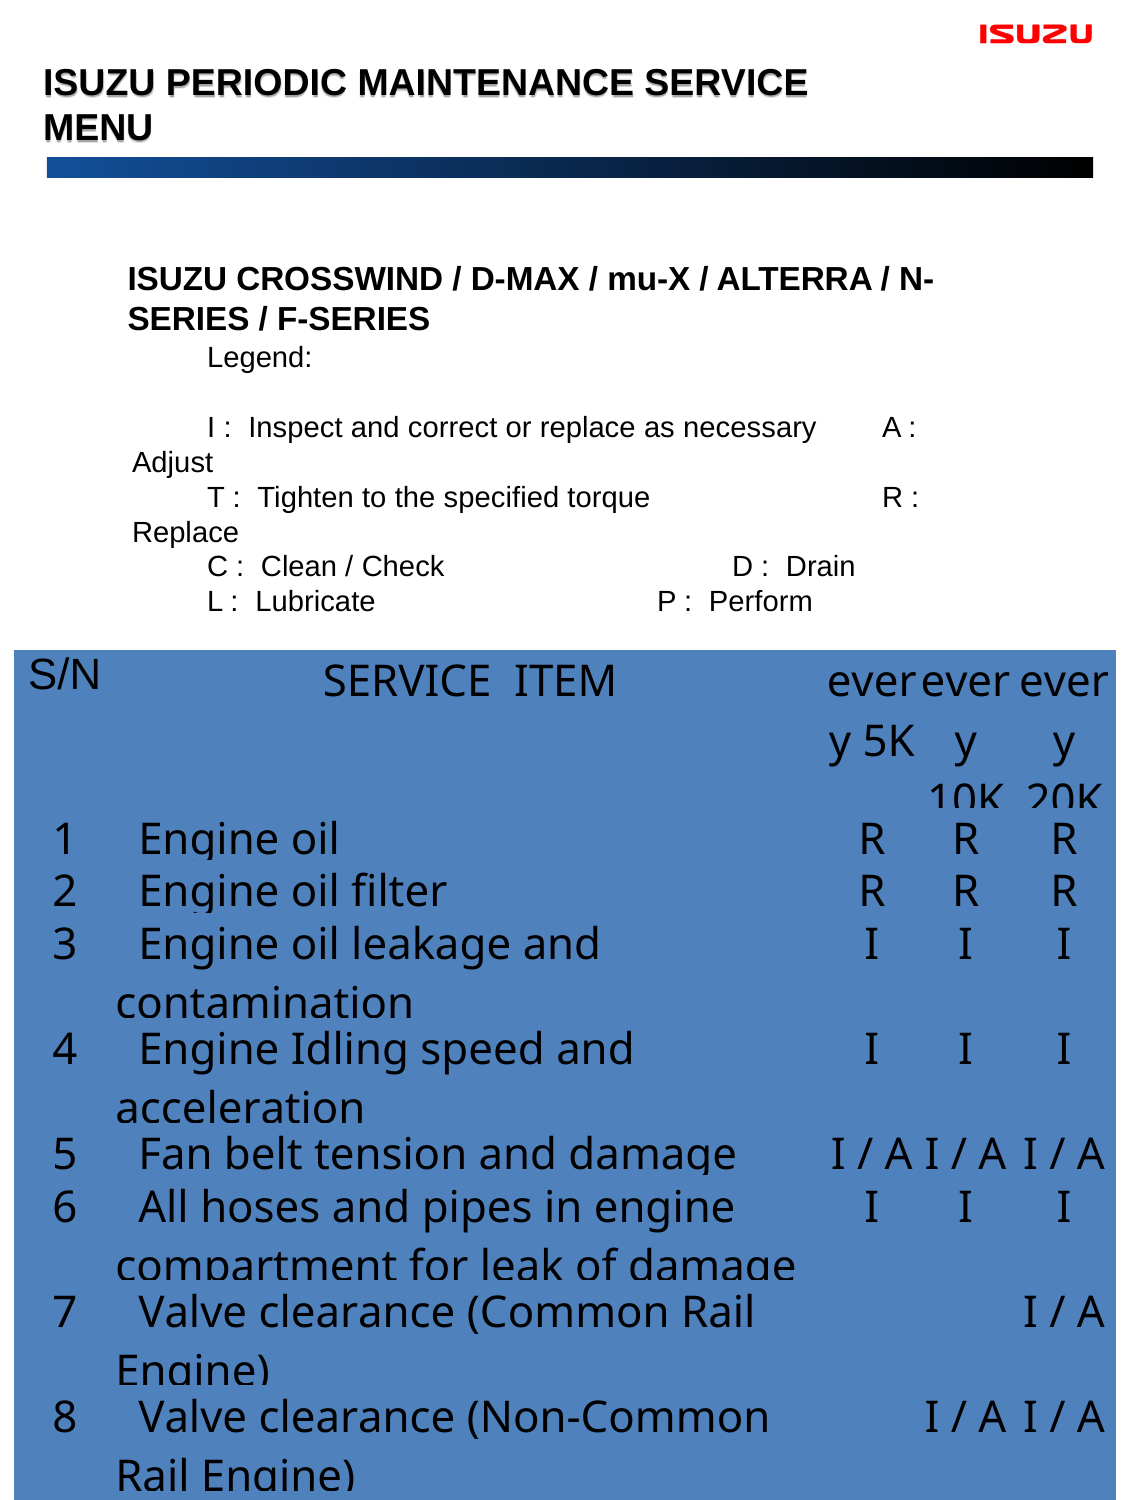

ISUZU PERIODIC MAINTENANCE SERVICE MENU
ISUZU CROSSWIND / D-MAX / mu-X / ALTERRA / N-SERIES / F-SERIES
	Legend:
	I : Inspect and correct or replace as necessary	A : Adjust
	T : Tighten to the specified torque 			R : Replace
	C : Clean / Check 				D : Drain
	L : Lubricate				P : Perform
| S/N | SERVICE ITEM | every 5K | every 10K | every 20K |
| --- | --- | --- | --- | --- |
| 1 | Engine oil | R | R | R |
| 2 | Engine oil filter | R | R | R |
| 3 | Engine oil leakage and contamination | I | I | I |
| 4 | Engine Idling speed and acceleration | I | I | I |
| 5 | Fan belt tension and damage | I / A | I / A | I / A |
| 6 | All hoses and pipes in engine compartment for leak of damage | I | I | I |
| 7 | Valve clearance (Common Rail Engine) | | | I / A |
| 8 | Valve clearance (Non-Common Rail Engine) | | I / A | I / A |
| 9 | Air cleaner element | I / C | I / C | R |
| 10 | Fuel filter | | R | R |
| 11 | Drain fuel sedimentor | D / C | D / C | D / C |
| 12 | Engine coolant | I | I | R |
| 13 | Cooling system for water leakage | I | I | I |